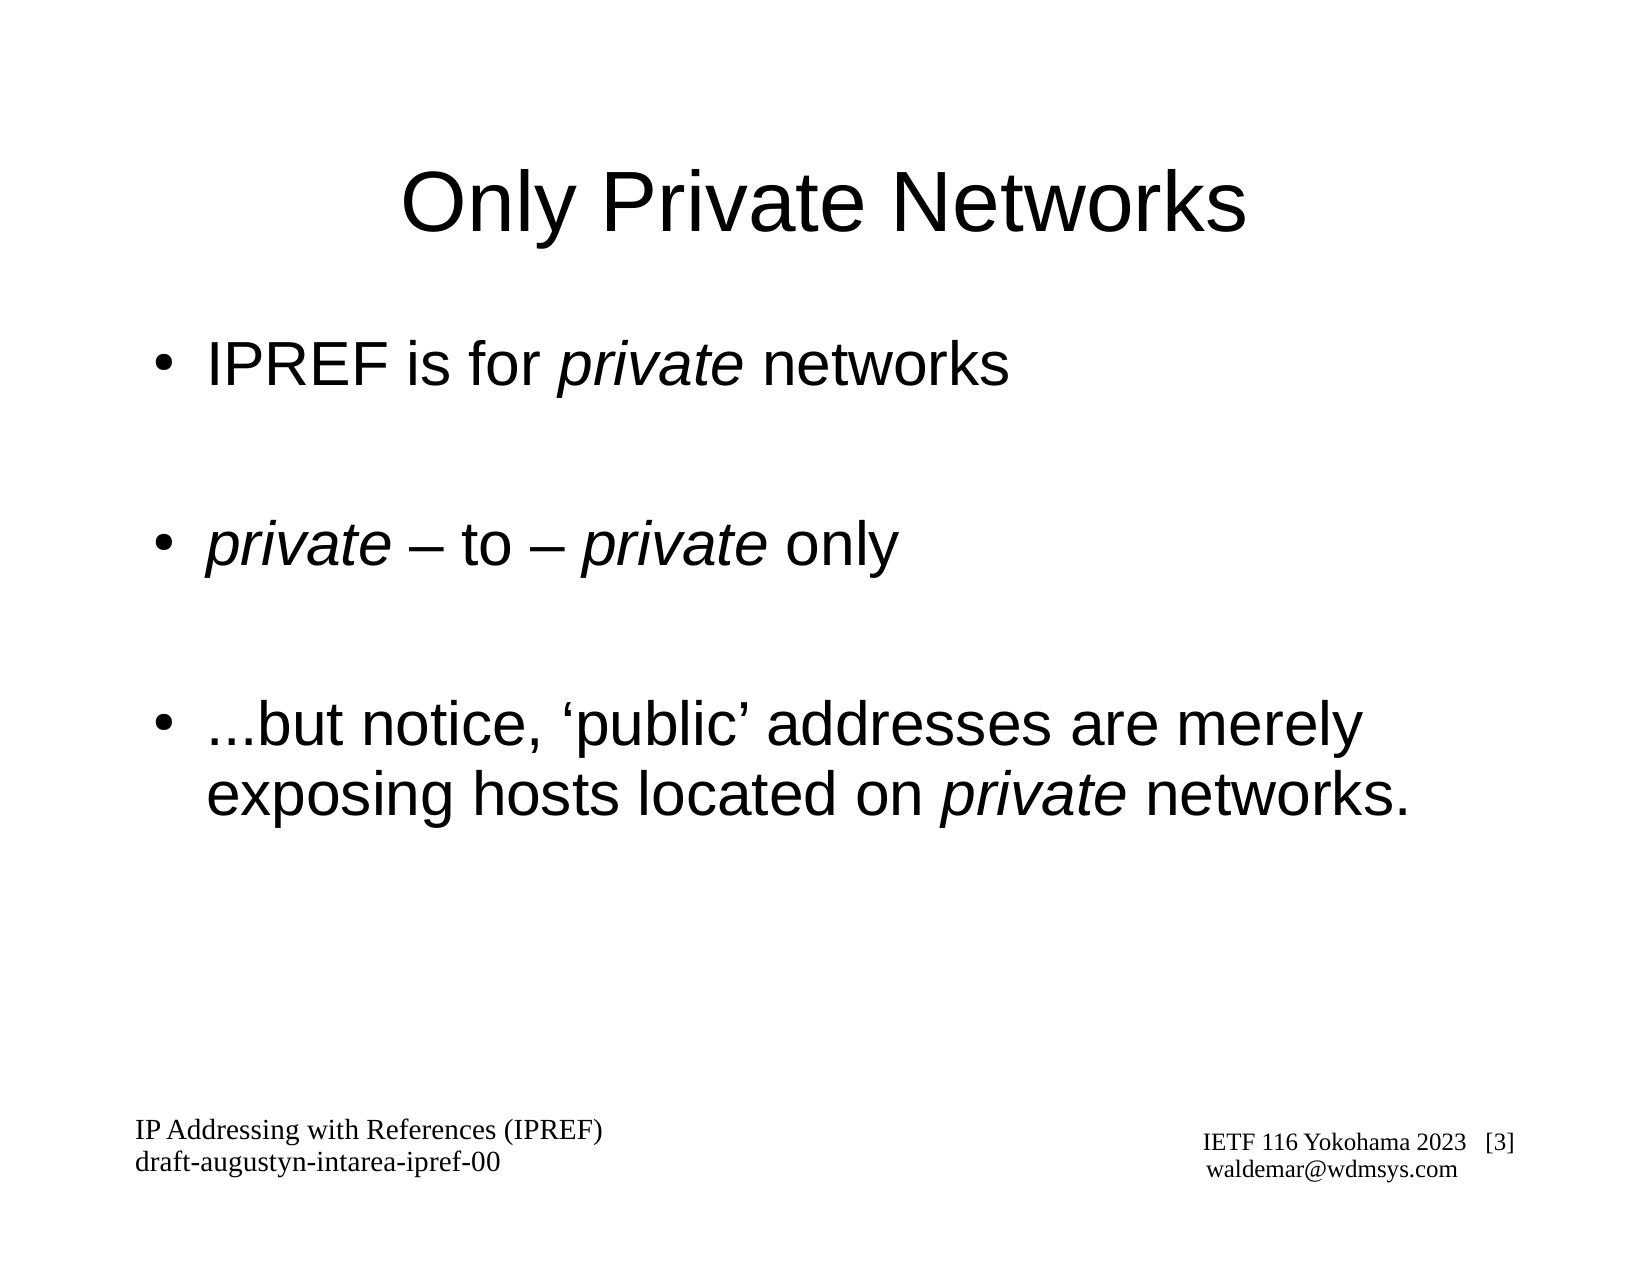

# Only Private Networks
IPREF is for private networks
private – to – private only
...but notice, ‘public’ addresses are merely
exposing hosts located on private networks.
3